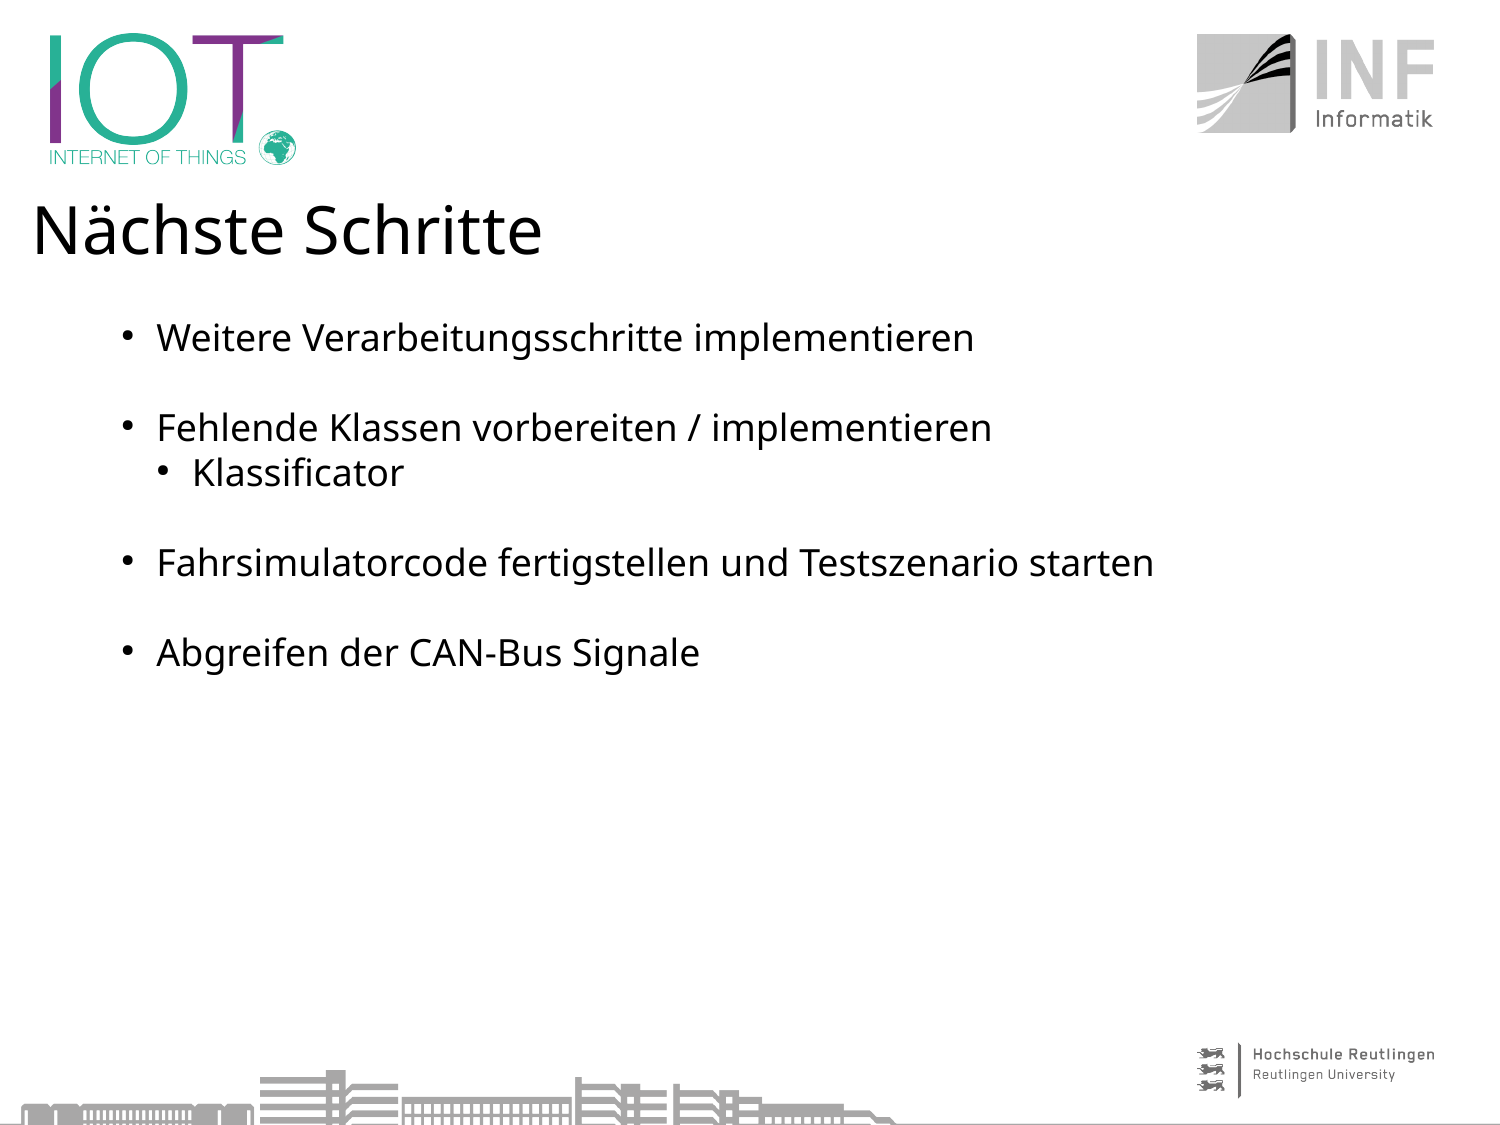

Nächste Schritte
Weitere Verarbeitungsschritte implementieren
Fehlende Klassen vorbereiten / implementieren
Klassificator
Fahrsimulatorcode fertigstellen und Testszenario starten
Abgreifen der CAN-Bus Signale